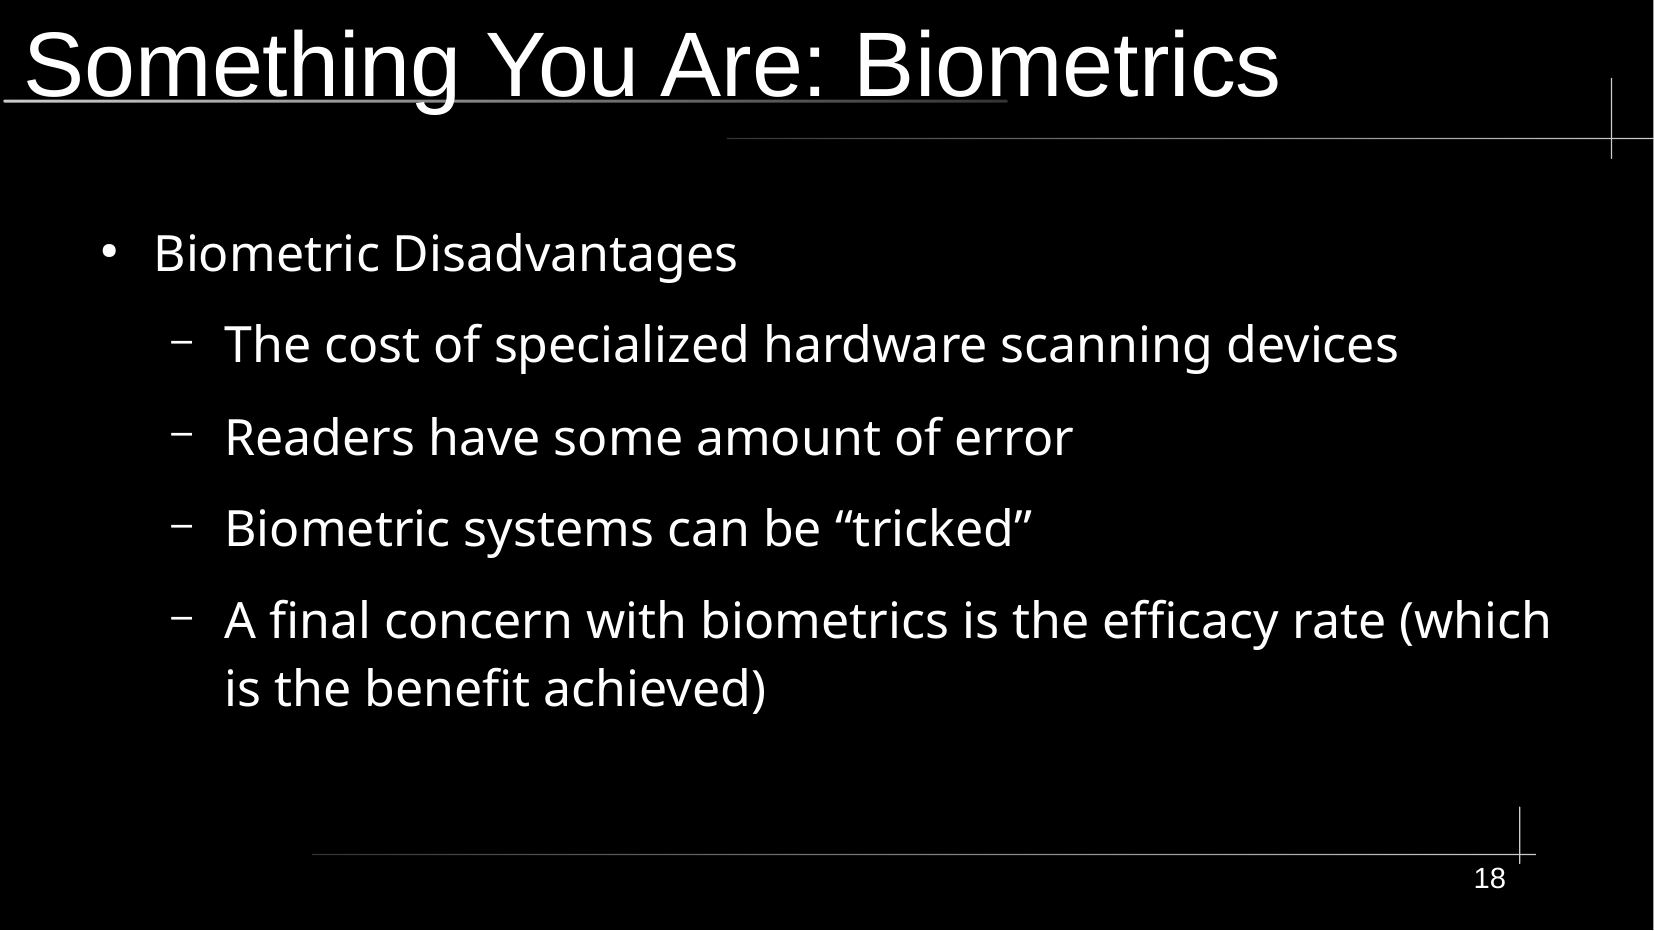

# Something You Are: Biometrics
Biometric Disadvantages
The cost of specialized hardware scanning devices
Readers have some amount of error
Biometric systems can be “tricked”
A final concern with biometrics is the efficacy rate (which is the benefit achieved)
18